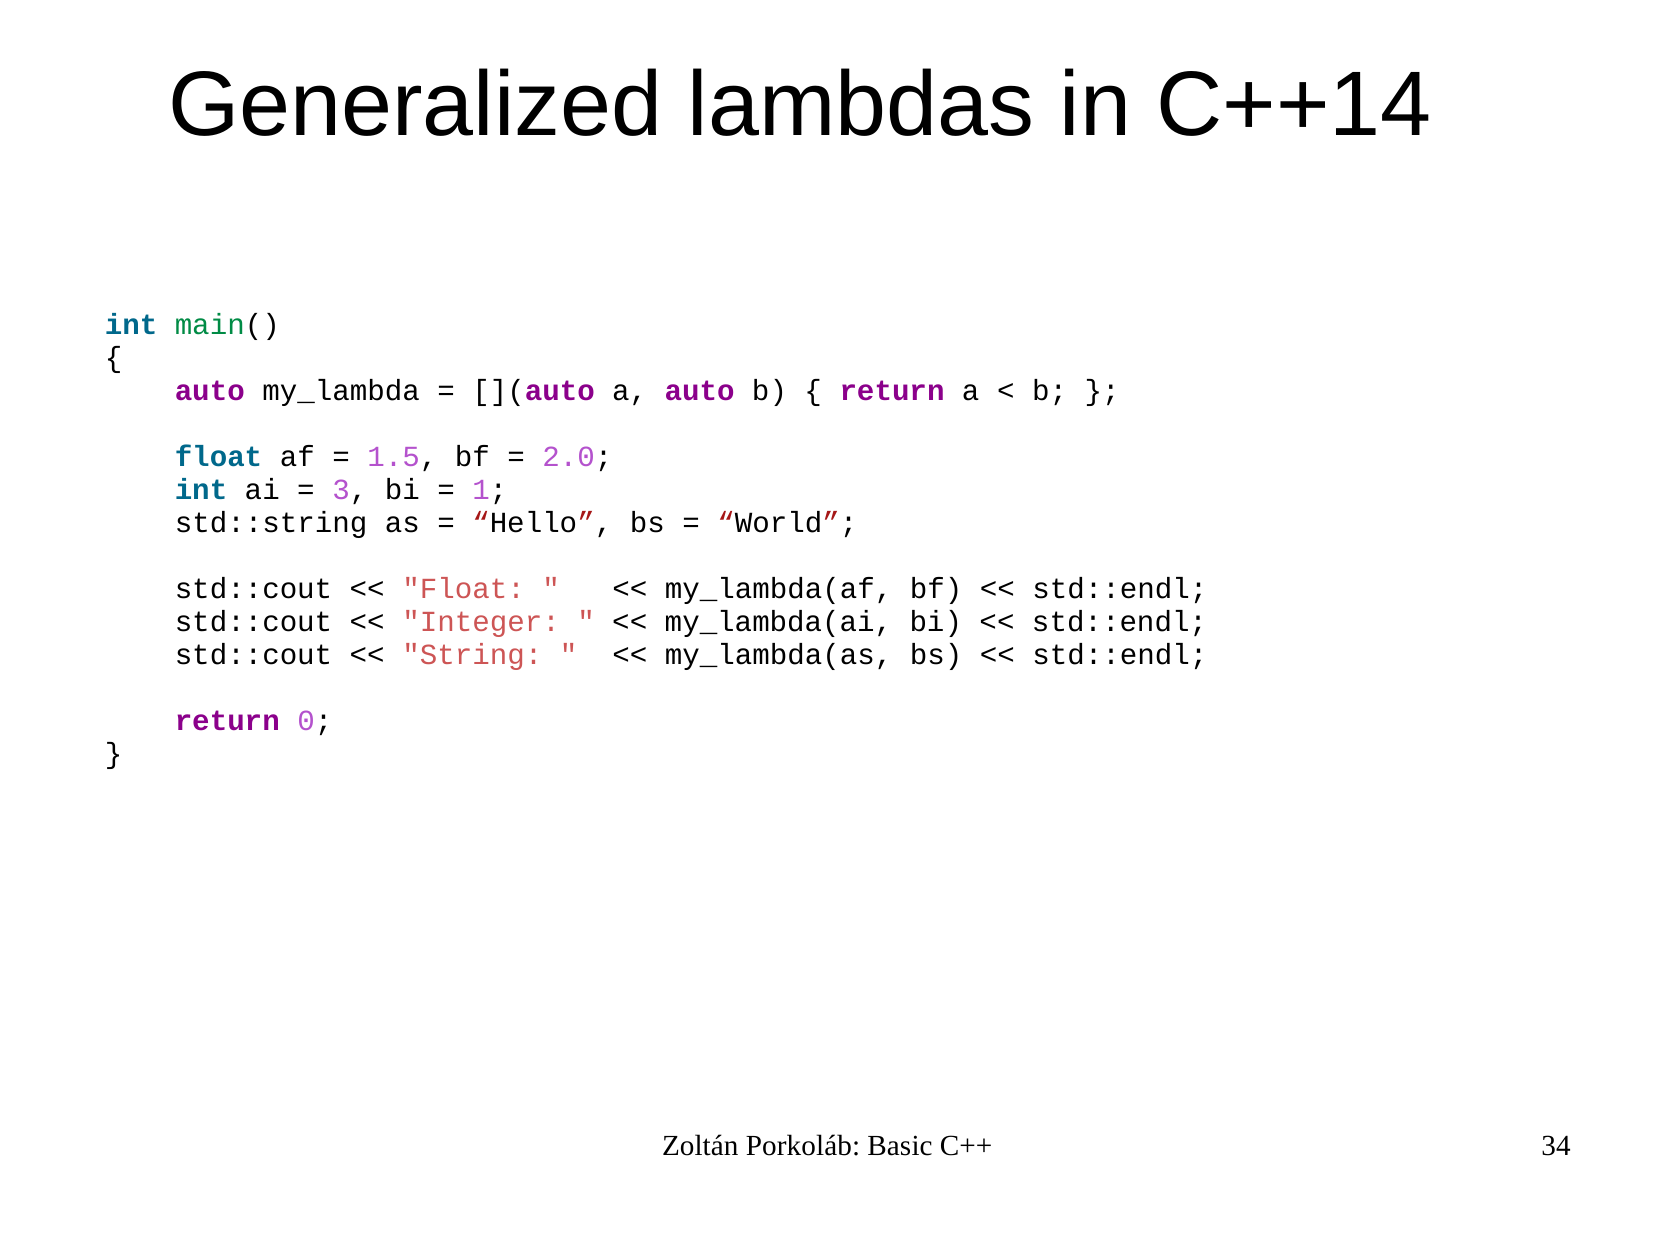

# Generalized lambdas in C++14
int main()
{
 auto my_lambda = [](auto a, auto b) { return a < b; };
 float af = 1.5, bf = 2.0;
 int ai = 3, bi = 1;
 std::string as = “Hello”, bs = “World”;
 std::cout << "Float: " << my_lambda(af, bf) << std::endl;
 std::cout << "Integer: " << my_lambda(ai, bi) << std::endl;
 std::cout << "String: " << my_lambda(as, bs) << std::endl;
 return 0;
}
Zoltán Porkoláb: Basic C++
34